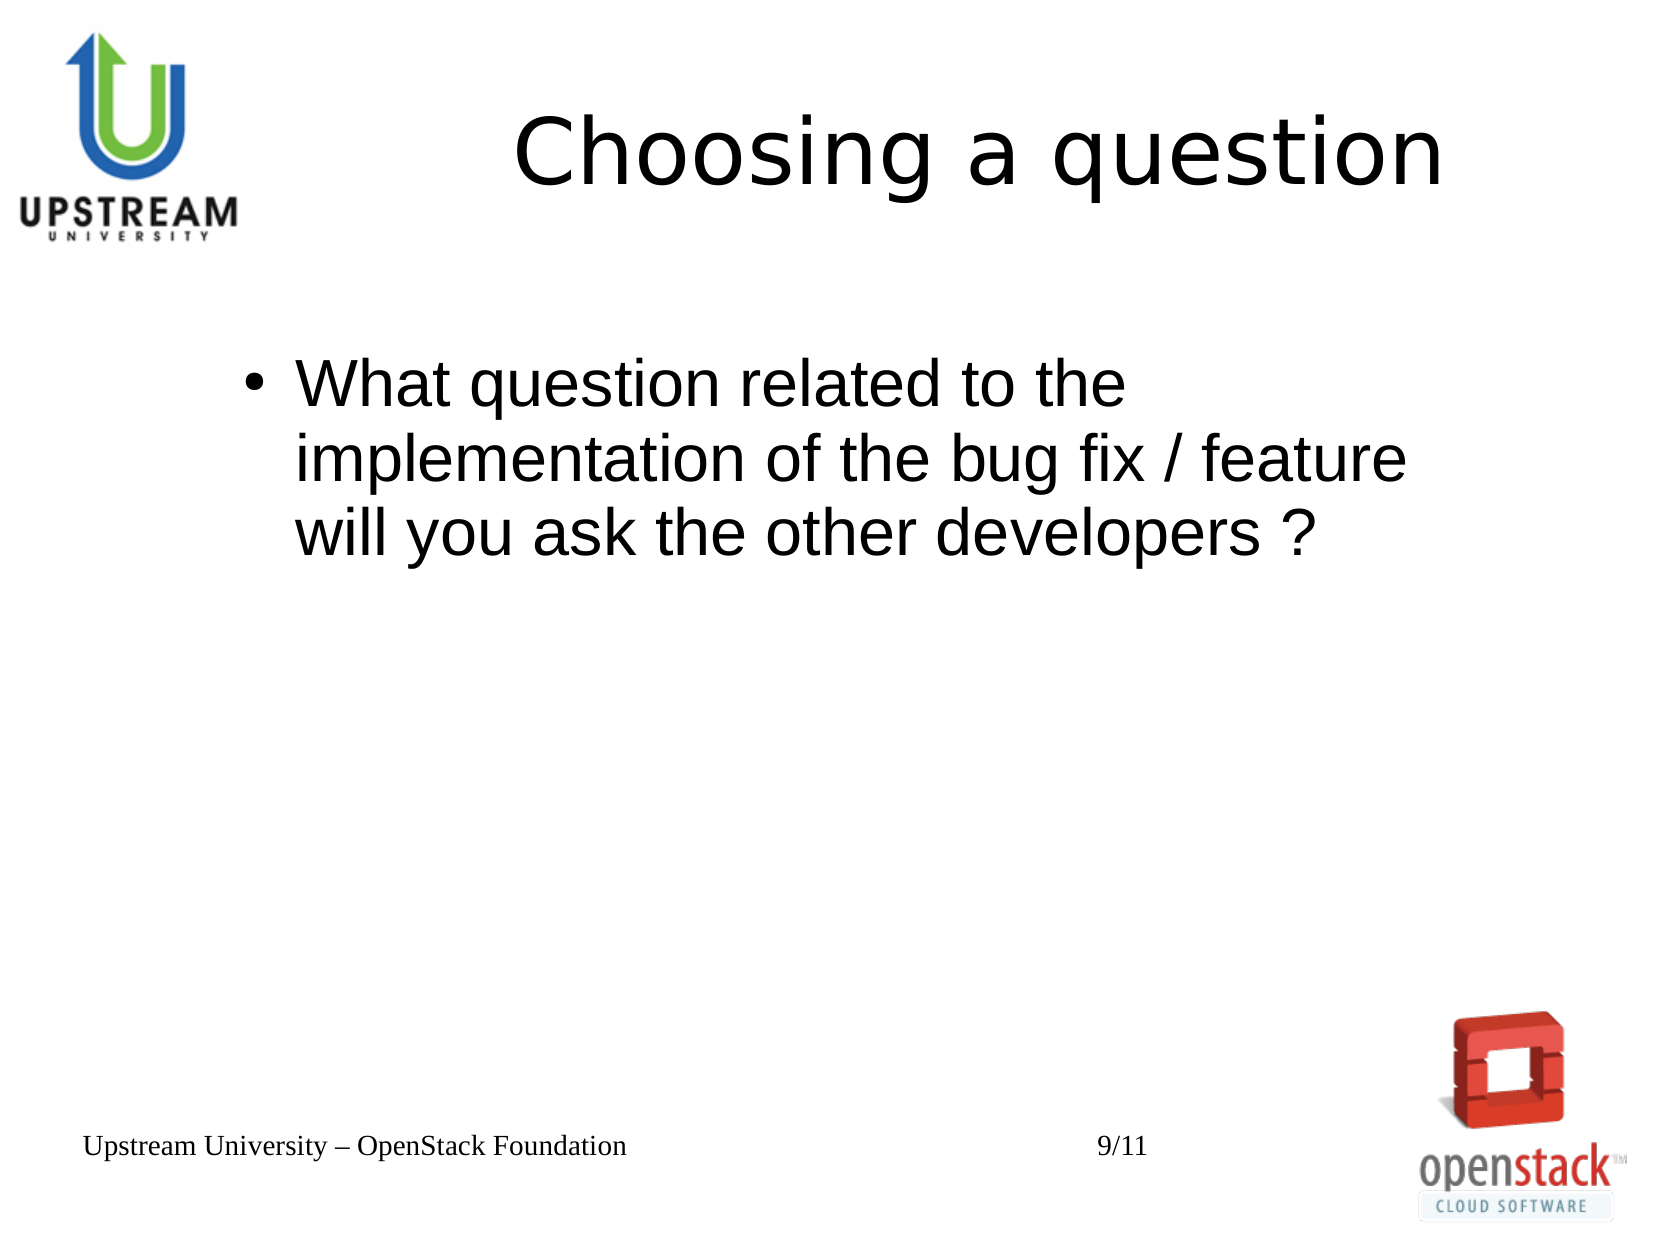

# Choosing a question
What question related to the implementation of the bug fix / feature will you ask the other developers ?